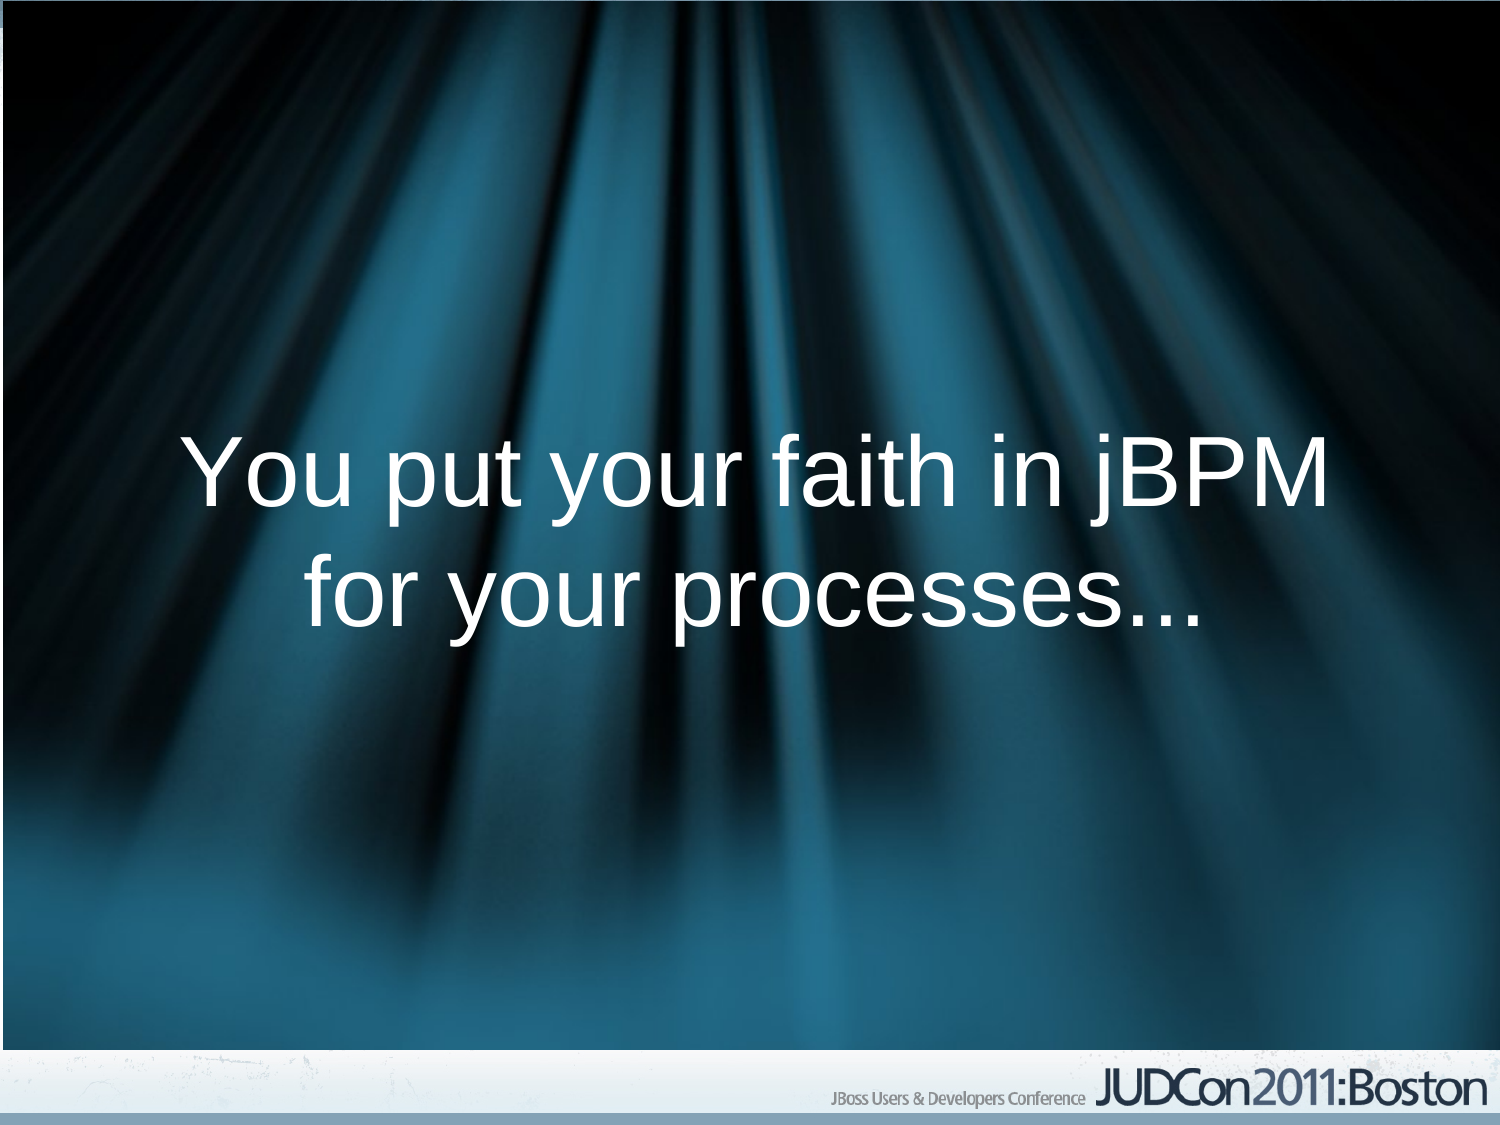

# You put your faith in jBPM for your processes...